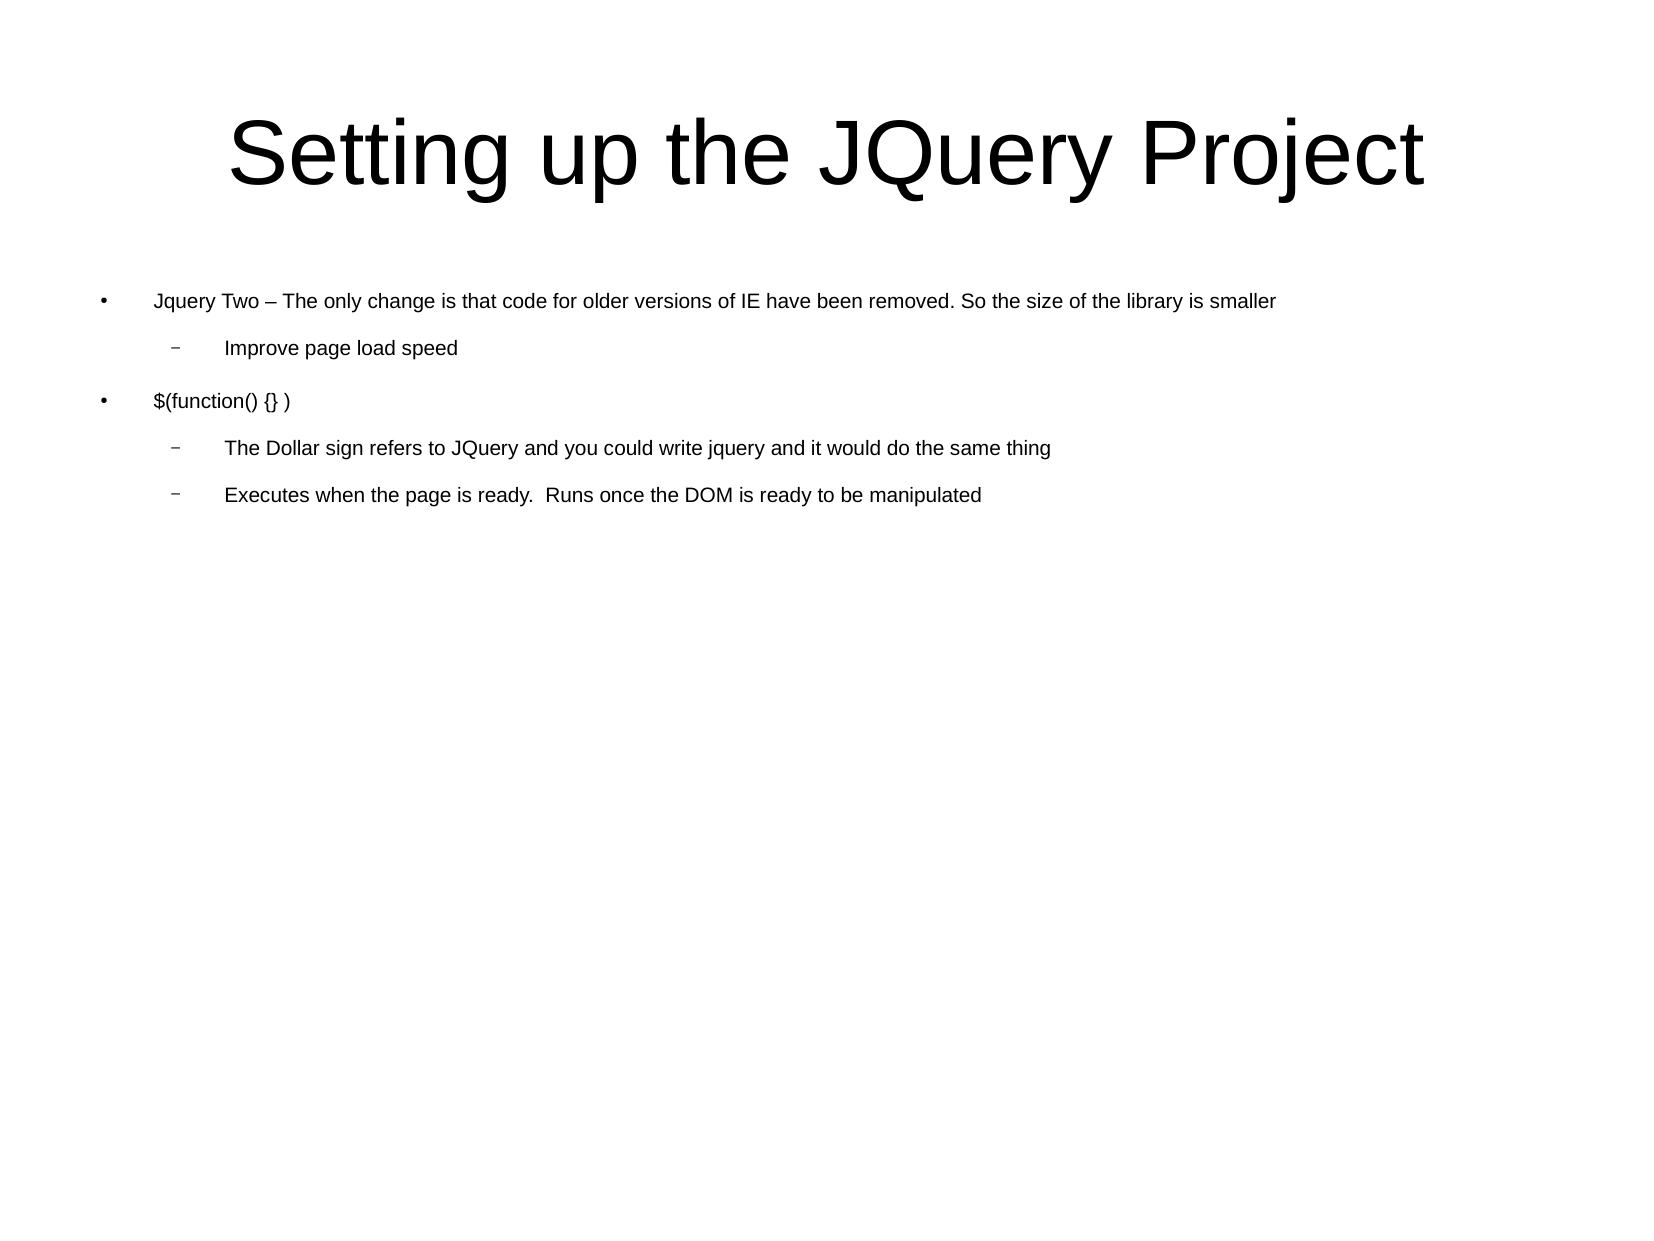

# Setting up the JQuery Project
Jquery Two – The only change is that code for older versions of IE have been removed. So the size of the library is smaller
Improve page load speed
$(function() {} )
The Dollar sign refers to JQuery and you could write jquery and it would do the same thing
Executes when the page is ready. Runs once the DOM is ready to be manipulated